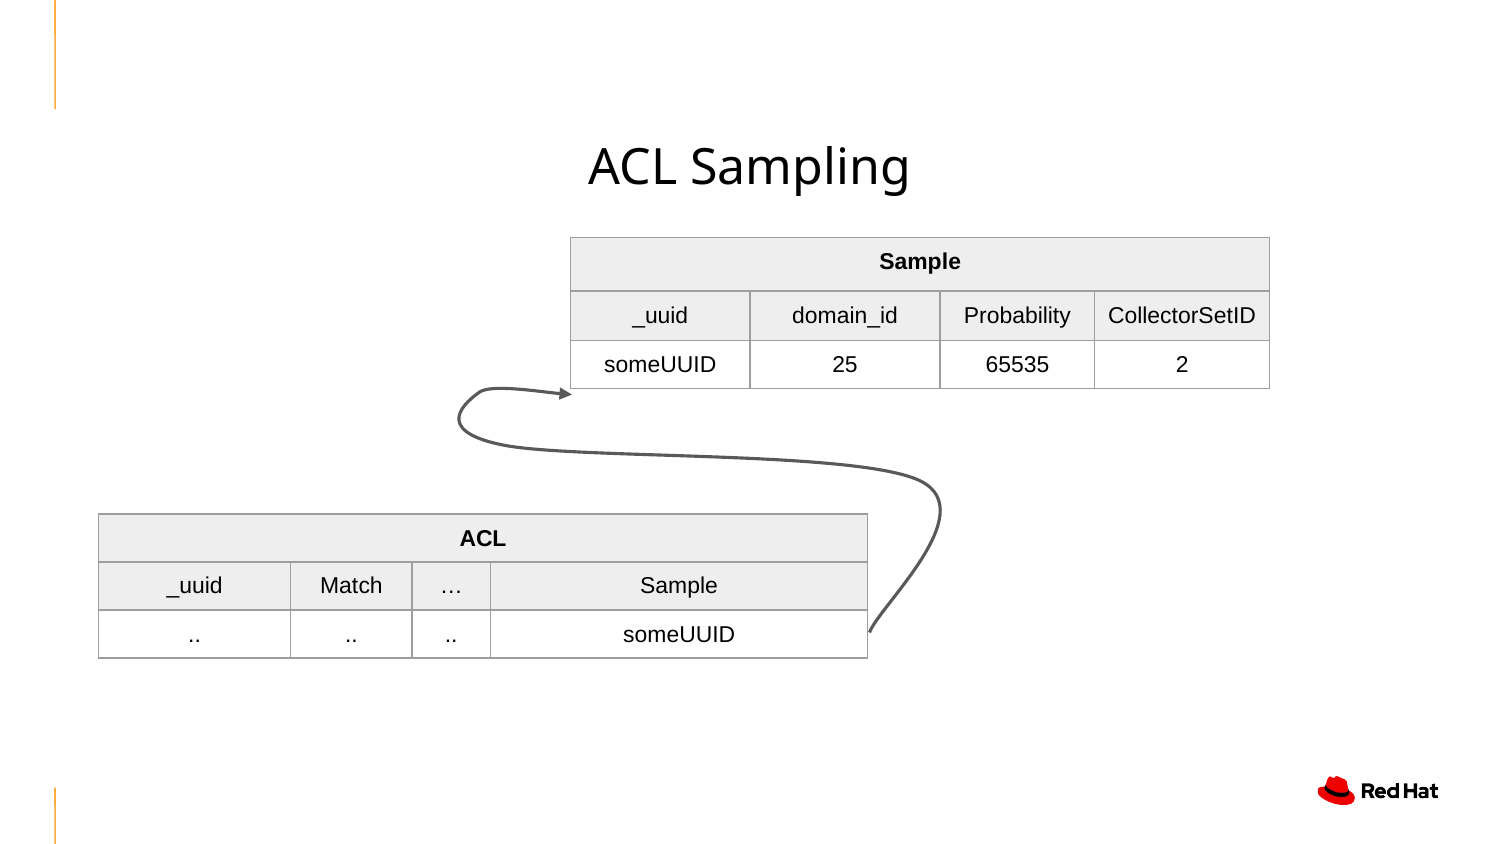

# ACL Sampling
| Sample | | | |
| --- | --- | --- | --- |
| \_uuid | domain\_id | Probability | CollectorSetID |
| someUUID | 25 | 65535 | 2 |
| ACL | | | |
| --- | --- | --- | --- |
| \_uuid | Match | … | Sample |
| .. | .. | .. | someUUID |